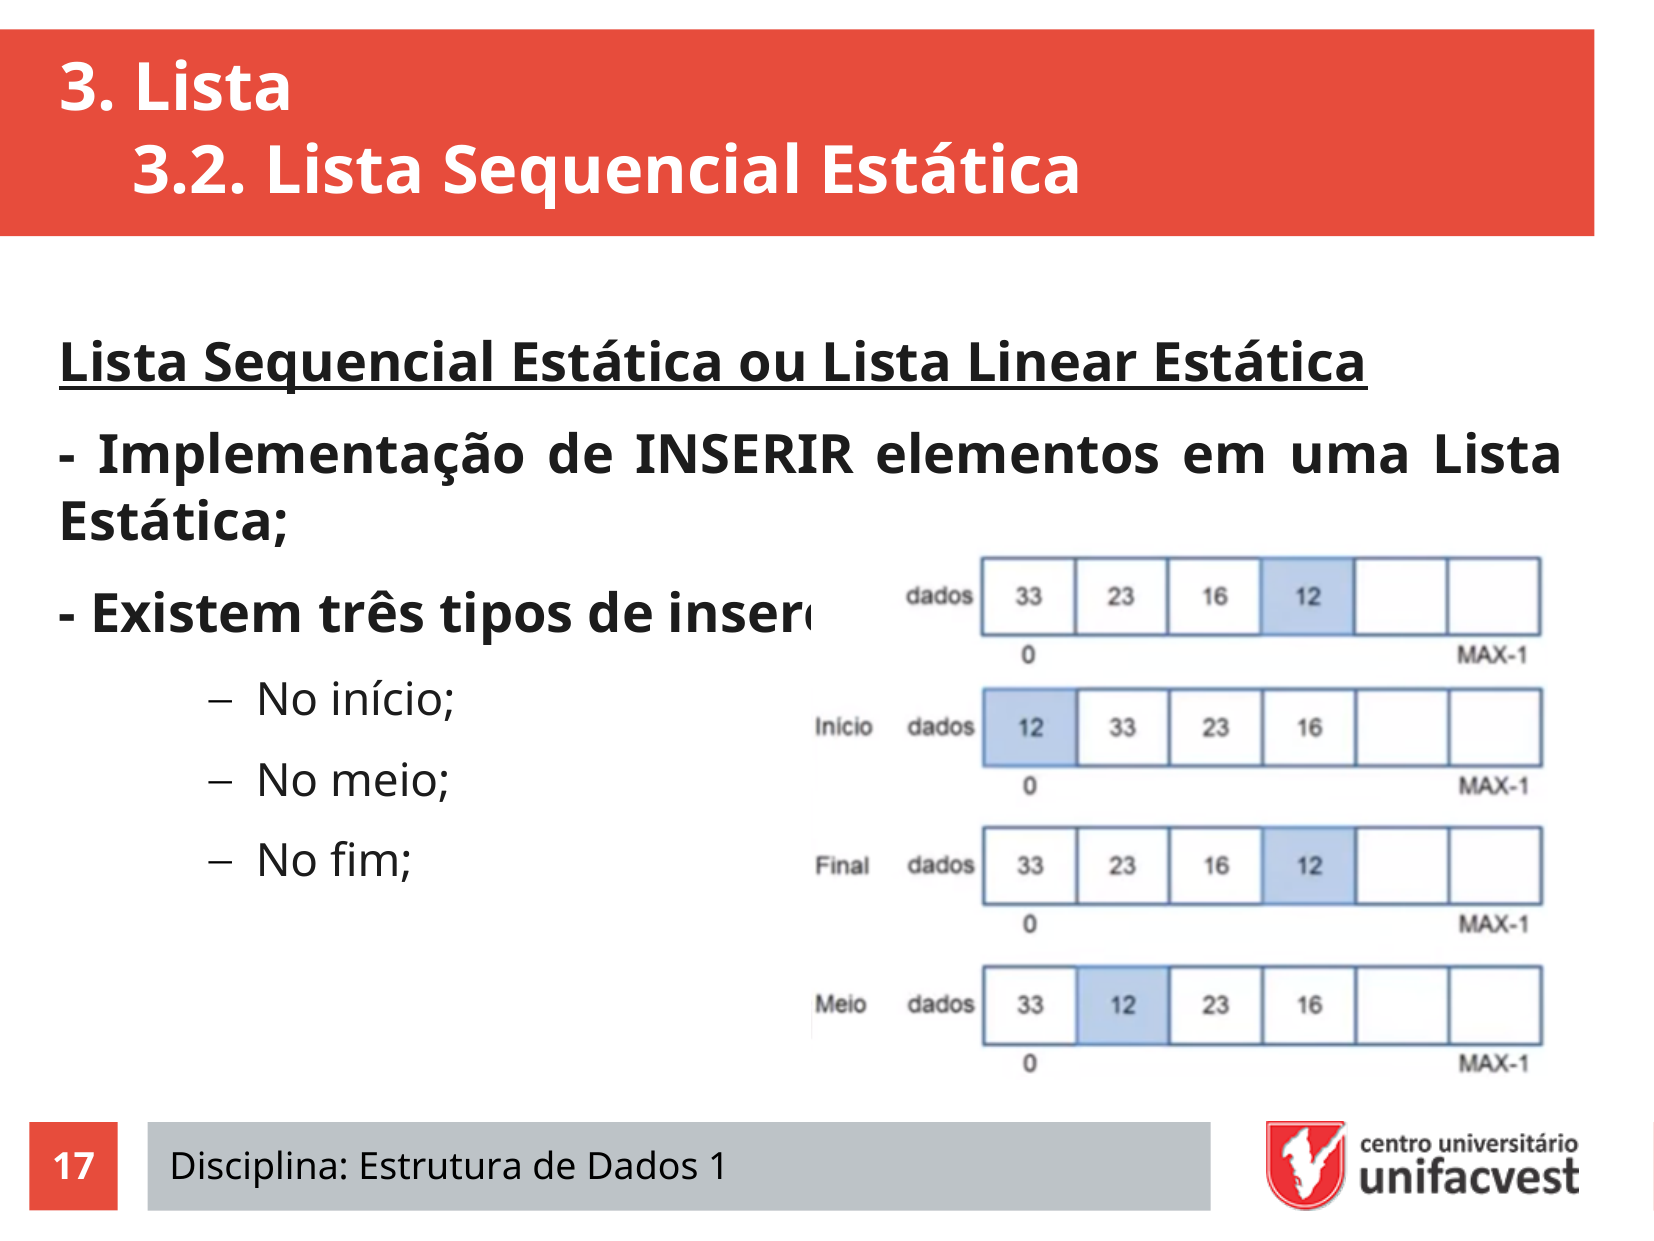

# 3. Lista 3.2. Lista Sequencial Estática
Lista Sequencial Estática ou Lista Linear Estática
- Implementação de INSERIR elementos em uma Lista Estática;
- Existem três tipos de inserção:
No início;
No meio;
No fim;
17
Disciplina: Estrutura de Dados 1